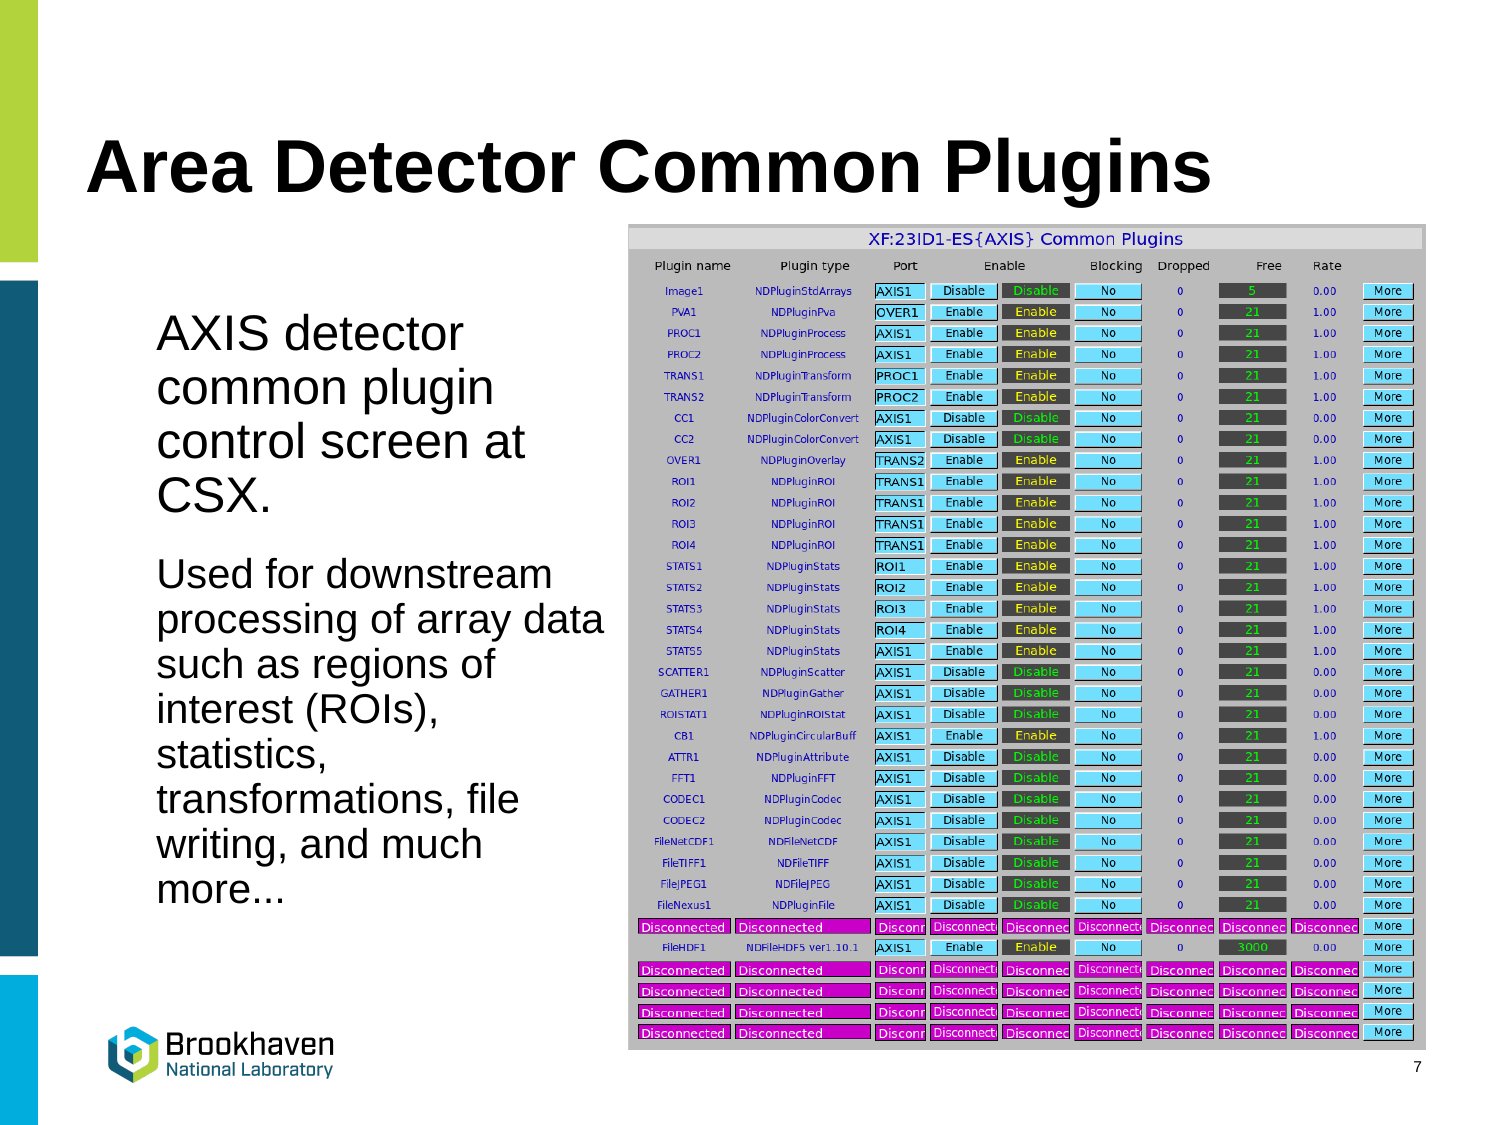

# Area Detector Common Plugins
AXIS detector common plugin control screen at CSX.
Used for downstream processing of array data such as regions of interest (ROIs), statistics, transformations, file writing, and much more...